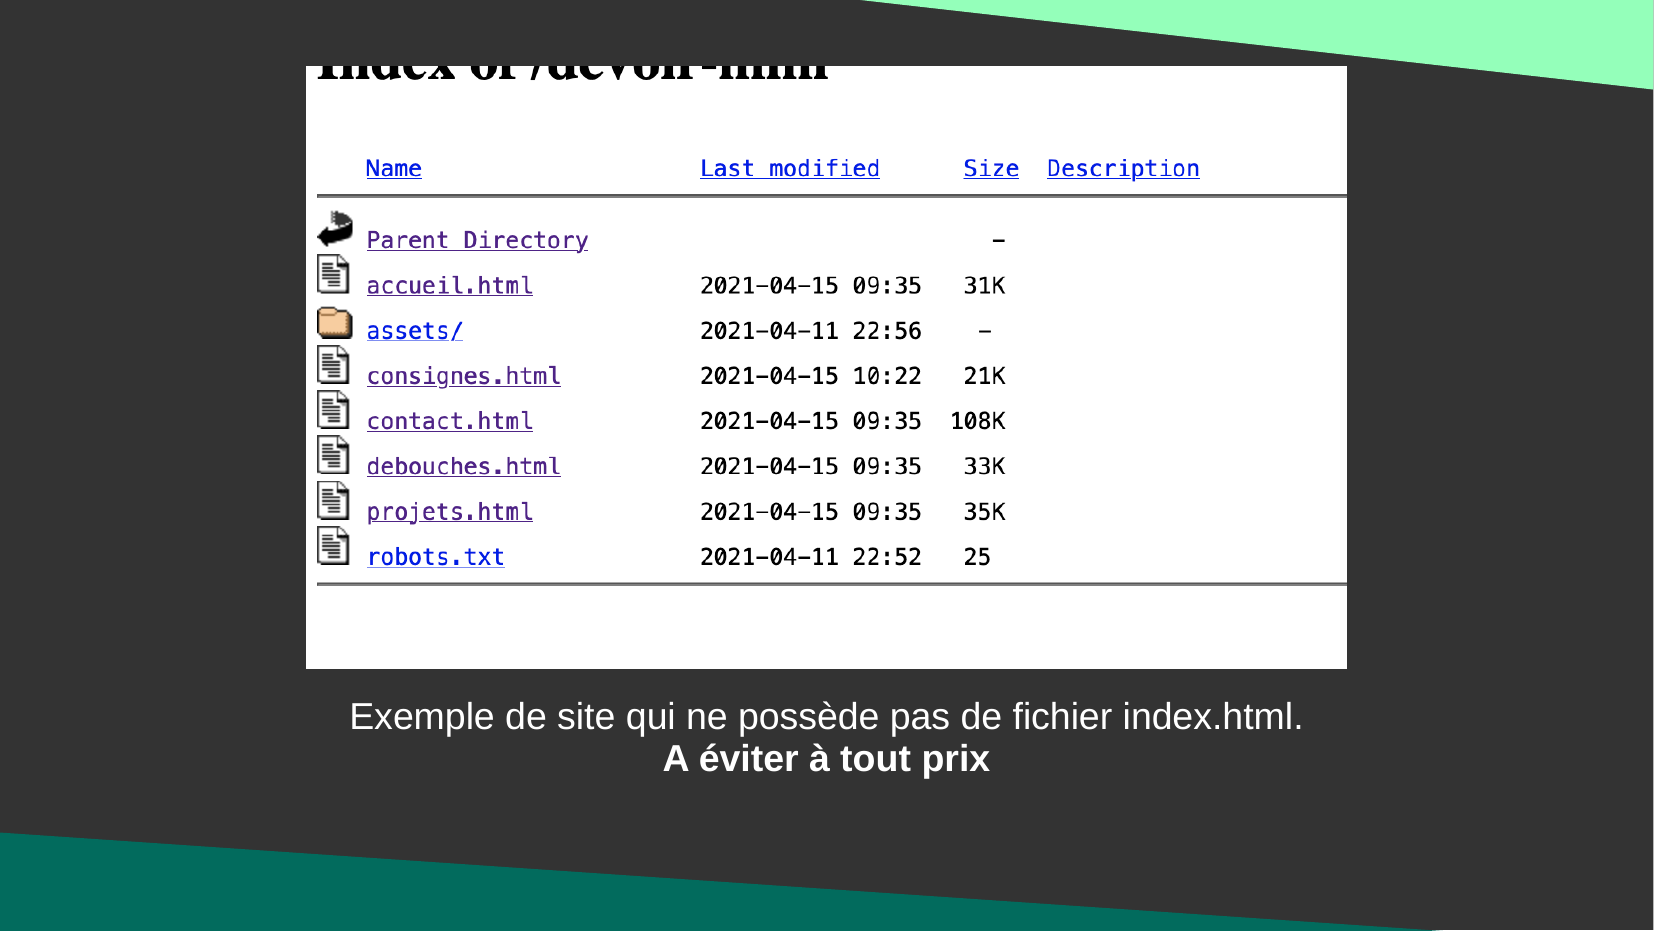

Exemple de site qui ne possède pas de fichier index.html.
A éviter à tout prix